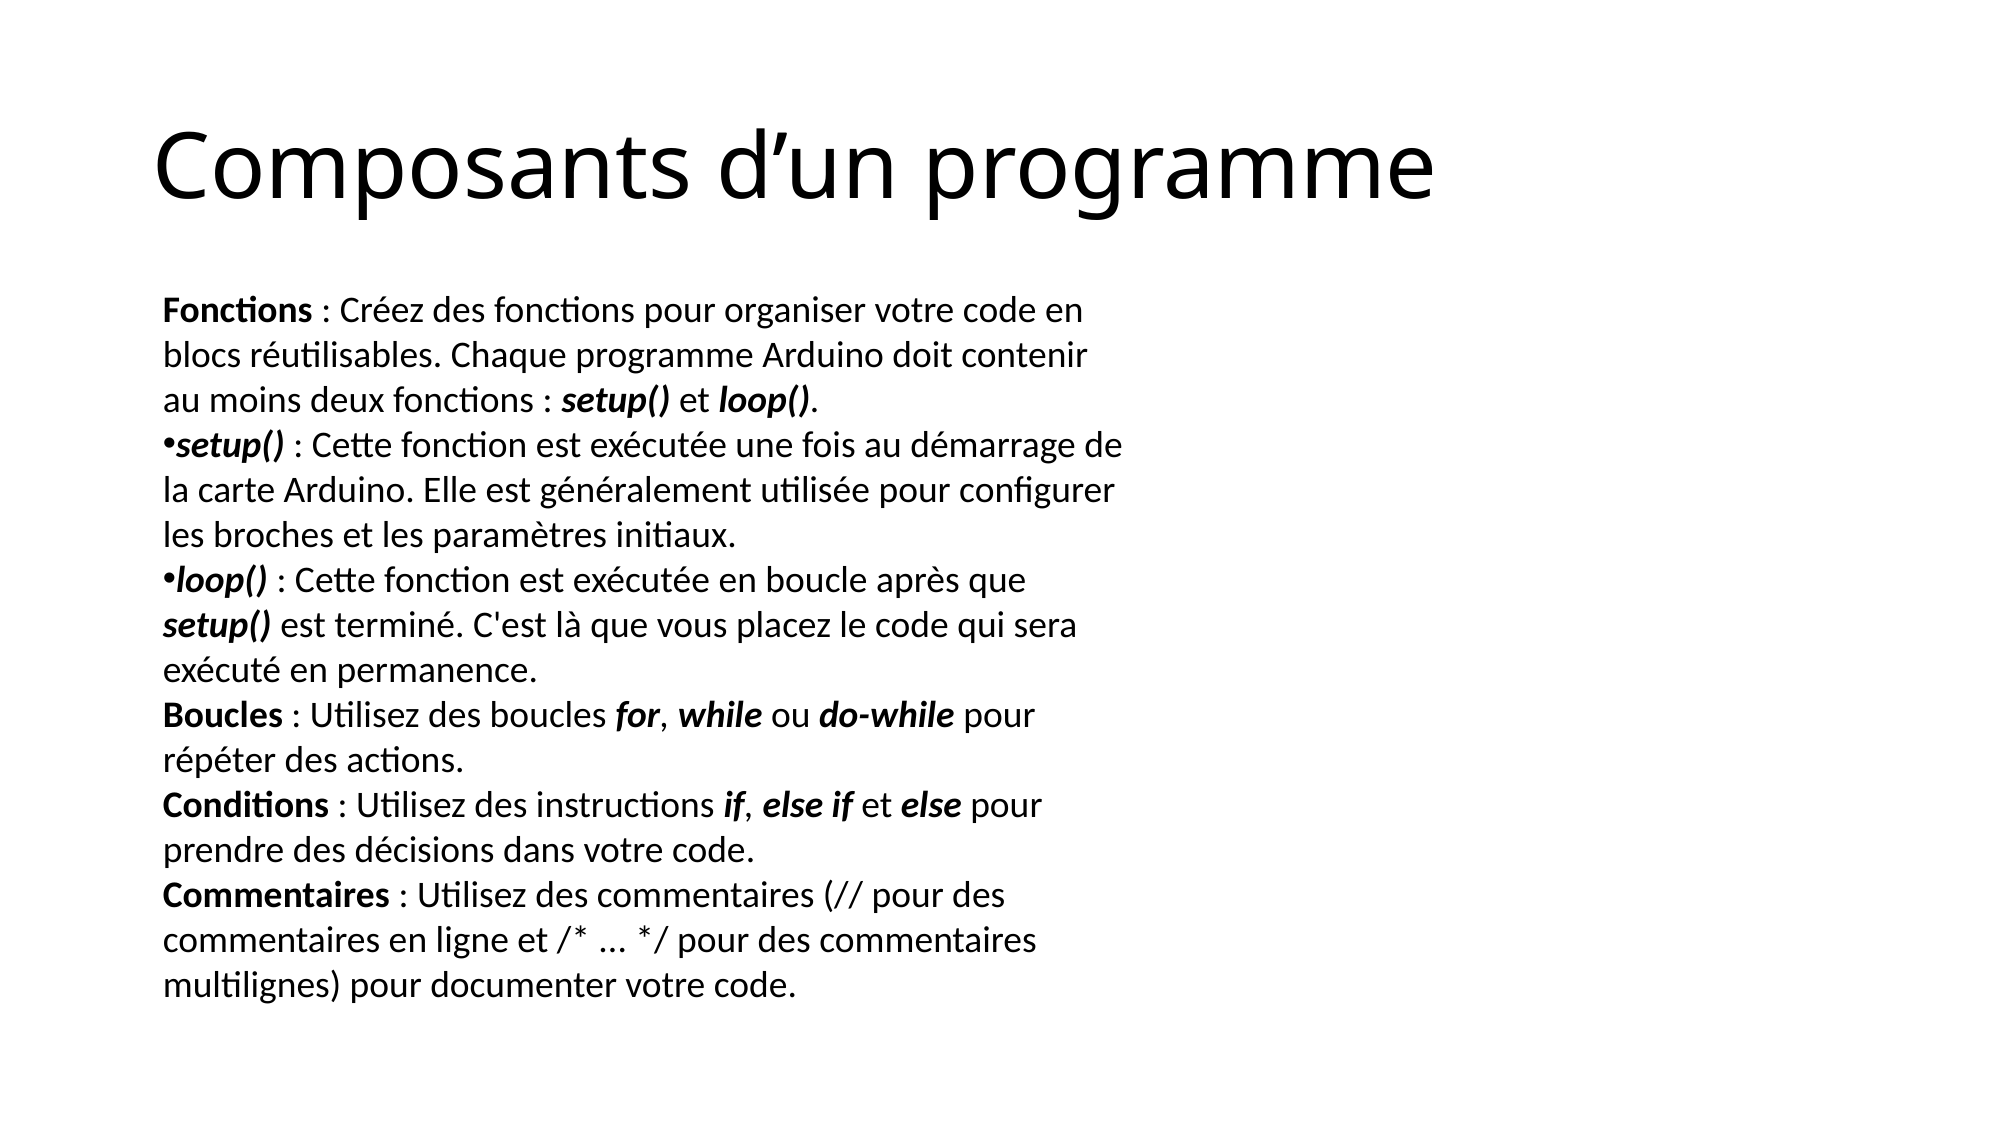

# Composants d’un programme
Fonctions : Créez des fonctions pour organiser votre code en blocs réutilisables. Chaque programme Arduino doit contenir au moins deux fonctions : setup() et loop().
setup() : Cette fonction est exécutée une fois au démarrage de la carte Arduino. Elle est généralement utilisée pour configurer les broches et les paramètres initiaux.
loop() : Cette fonction est exécutée en boucle après que setup() est terminé. C'est là que vous placez le code qui sera exécuté en permanence.
Boucles : Utilisez des boucles for, while ou do-while pour répéter des actions.
Conditions : Utilisez des instructions if, else if et else pour prendre des décisions dans votre code.
Commentaires : Utilisez des commentaires (// pour des commentaires en ligne et /* ... */ pour des commentaires multilignes) pour documenter votre code.